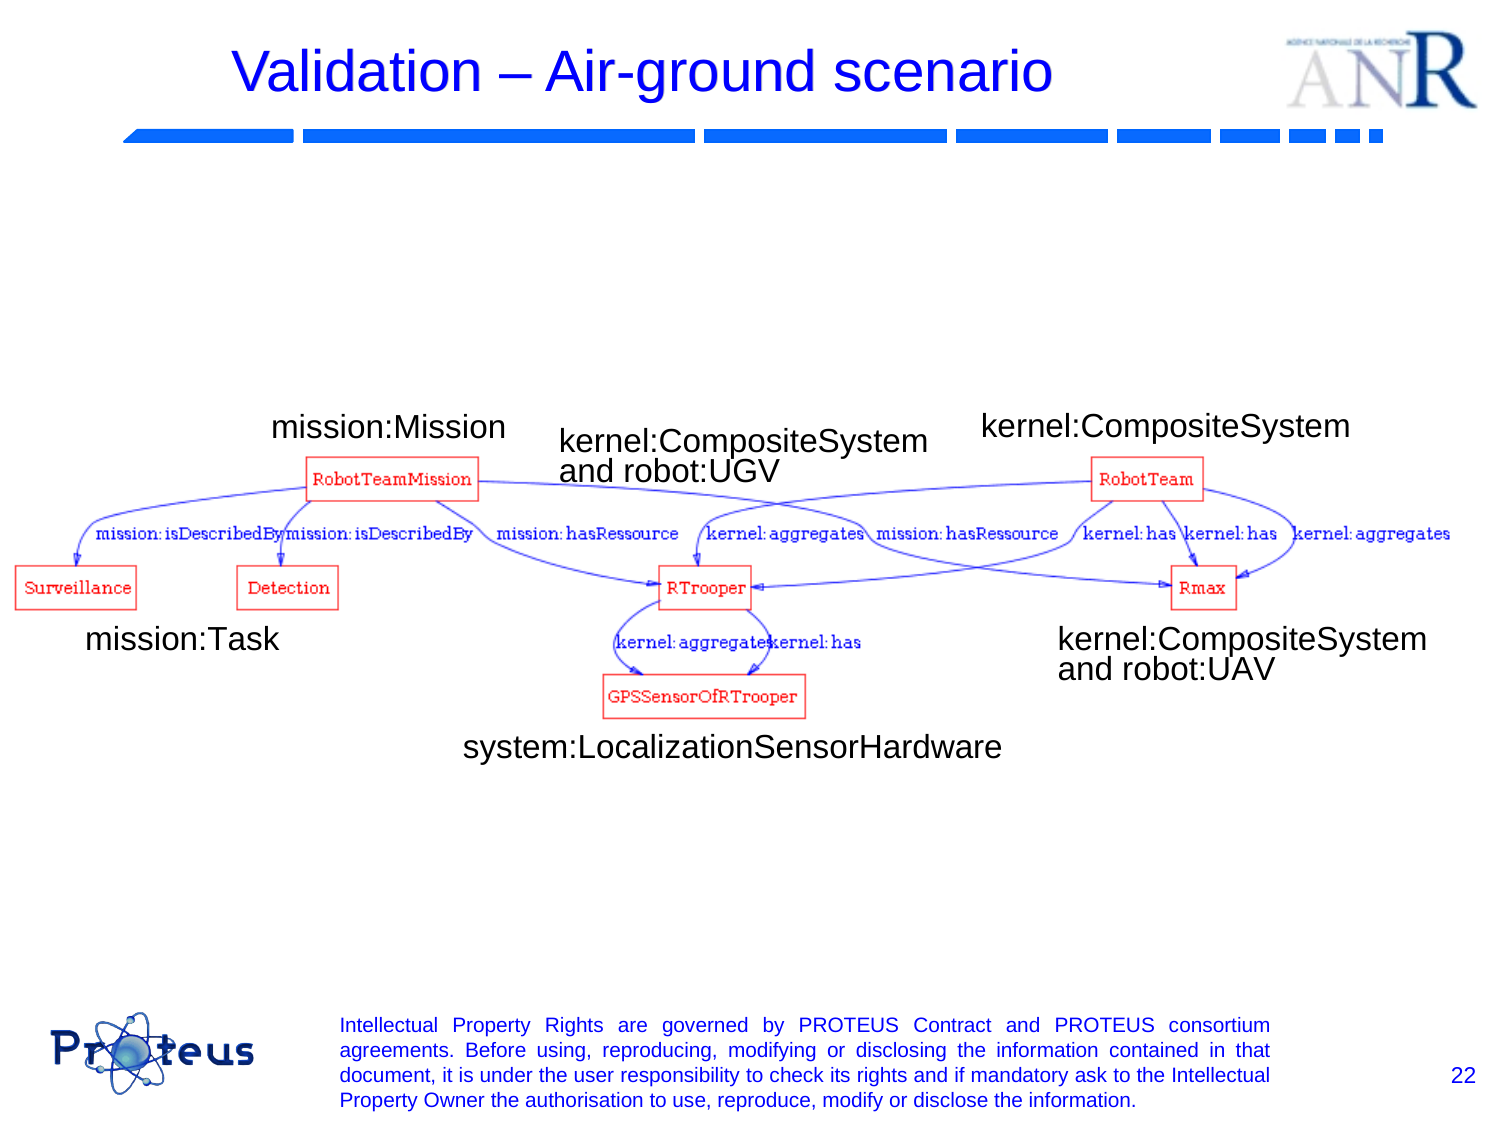

# Validation – Air-ground scenario
kernel:CompositeSystem
mission:Mission
kernel:CompositeSystem
and robot:UGV
kernel:CompositeSystem
and robot:UAV
mission:Task
system:LocalizationSensorHardware
22